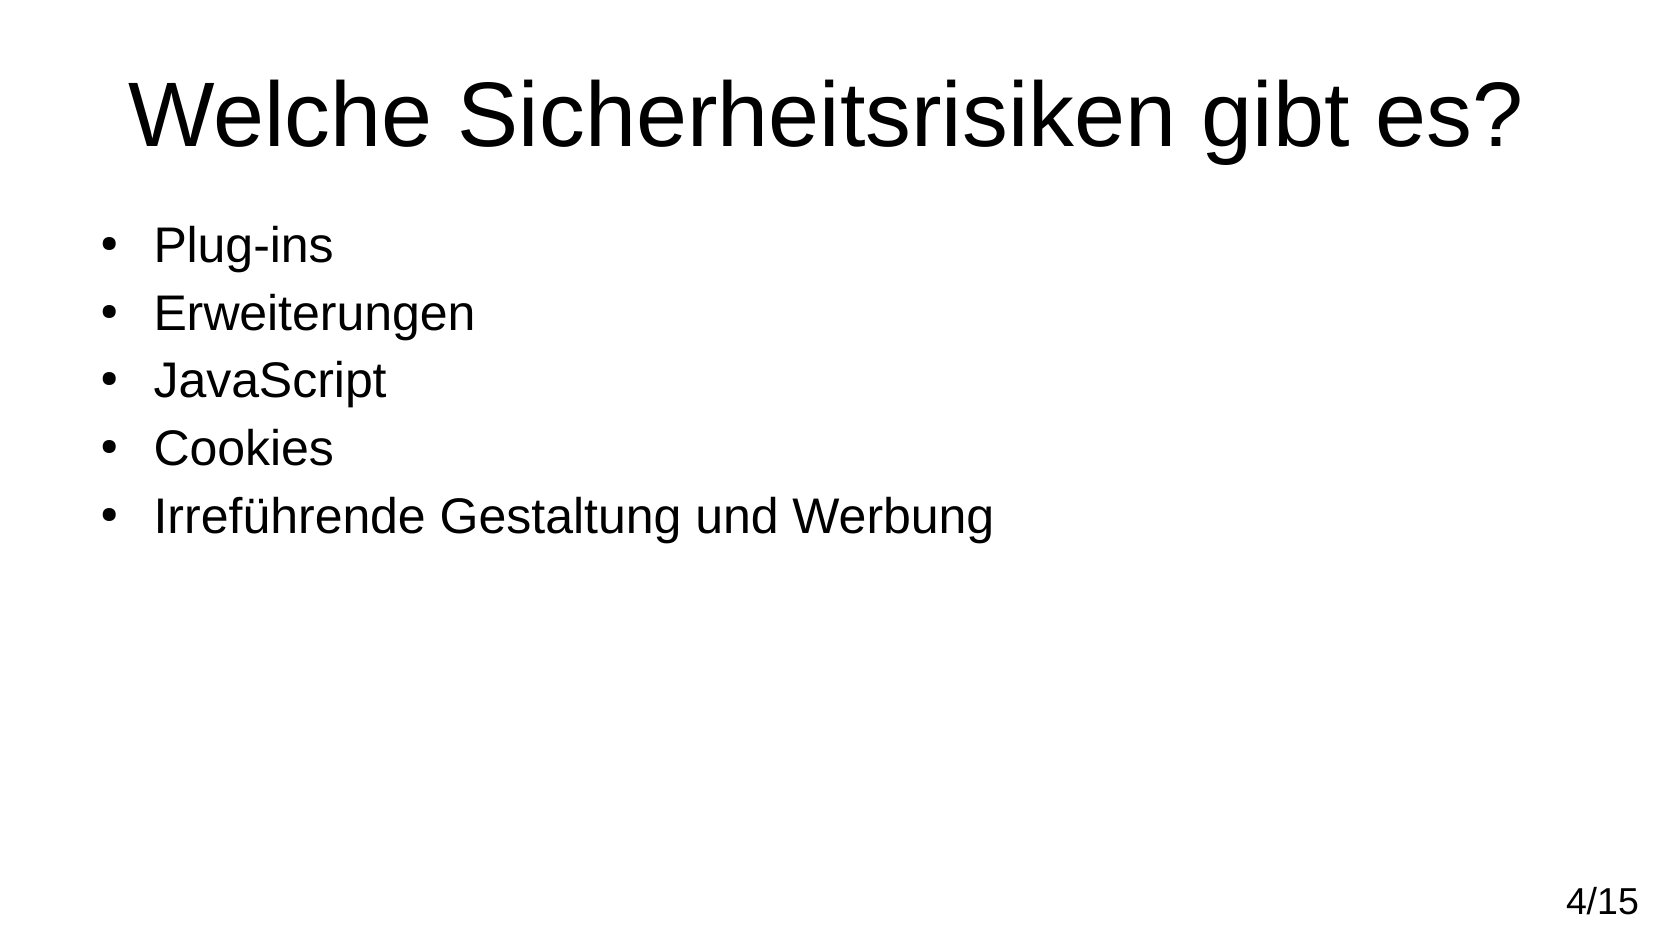

# Welche Sicherheitsrisiken gibt es?
Plug-ins
Erweiterungen
JavaScript
Cookies
Irreführende Gestaltung und Werbung
4/15